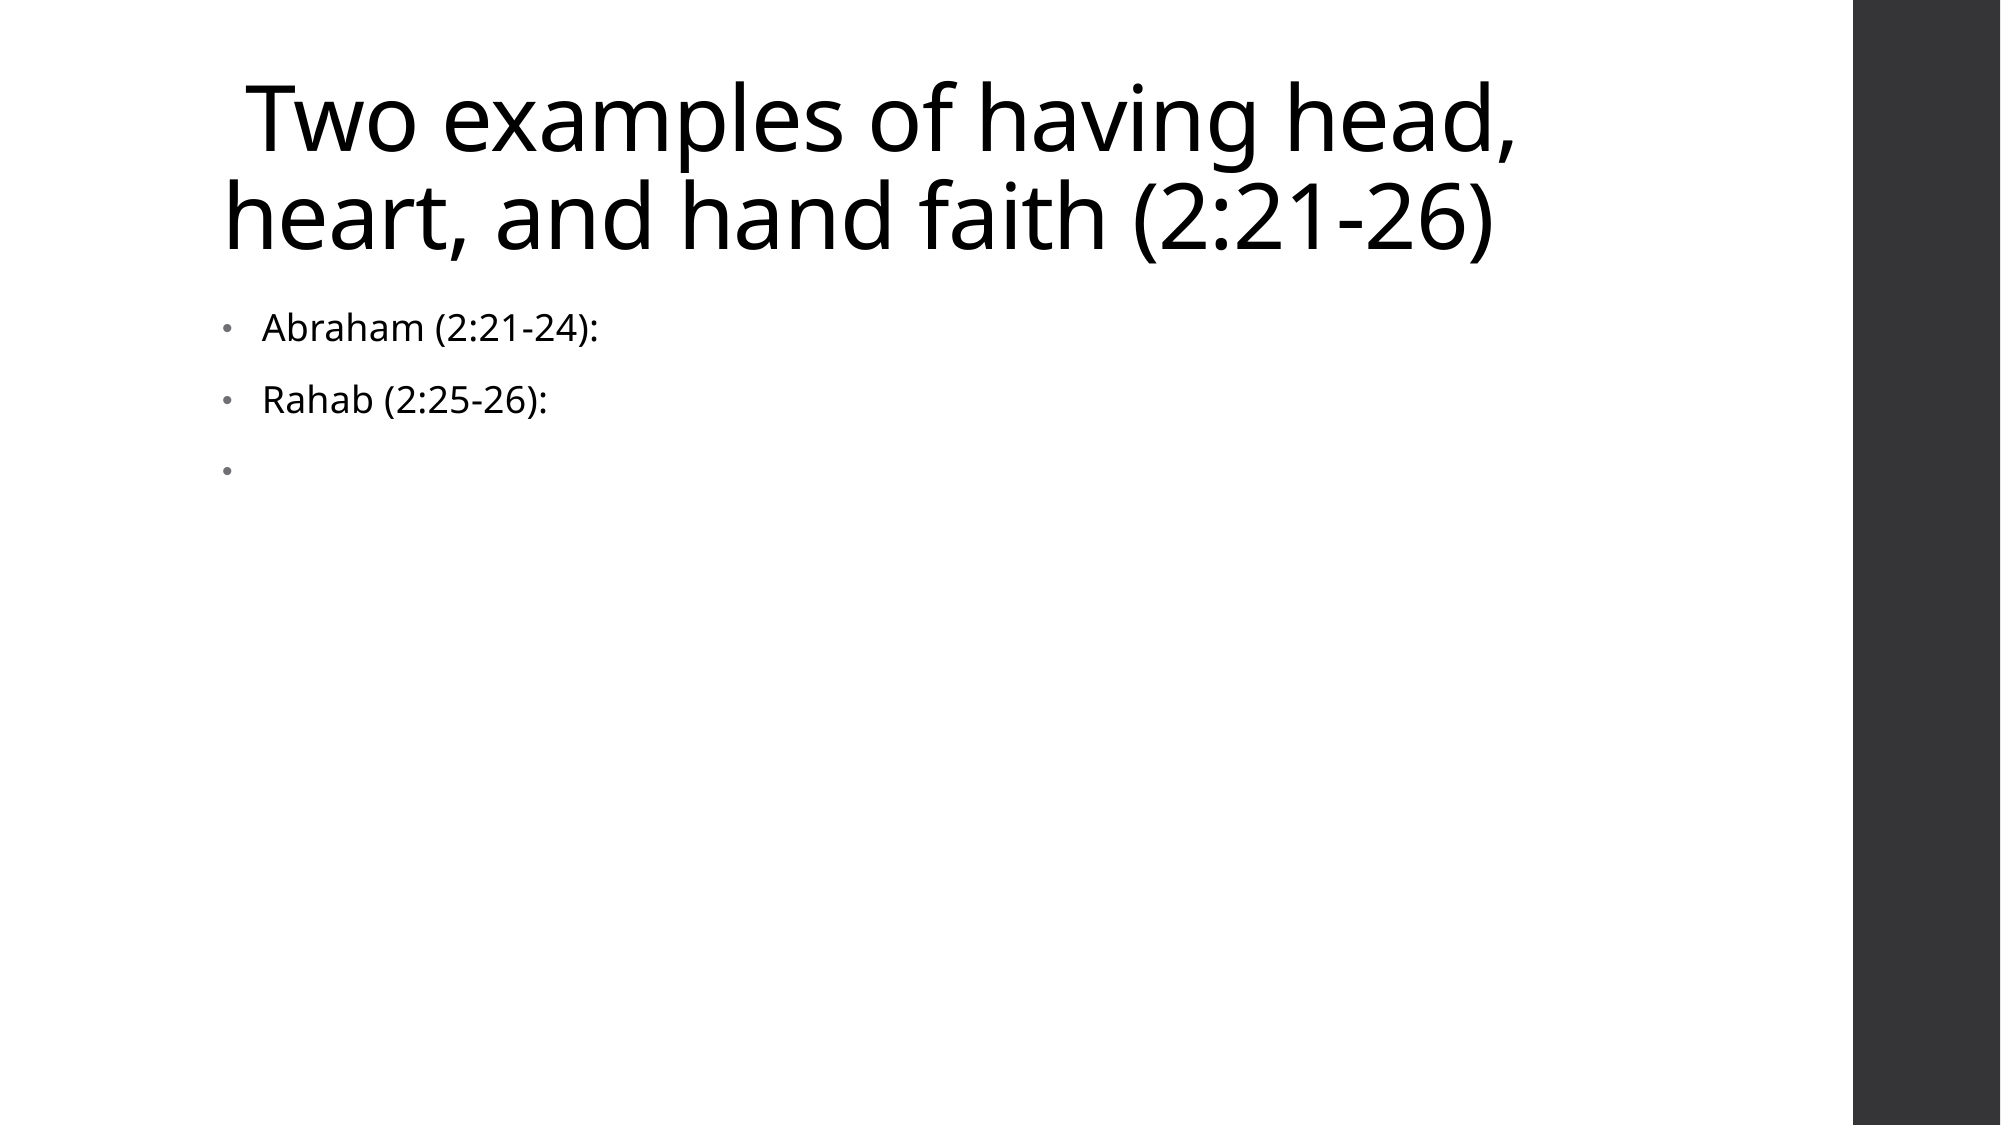

# Two examples of having head, heart, and hand faith (2:21-26)
 Abraham (2:21-24):
 Rahab (2:25-26):